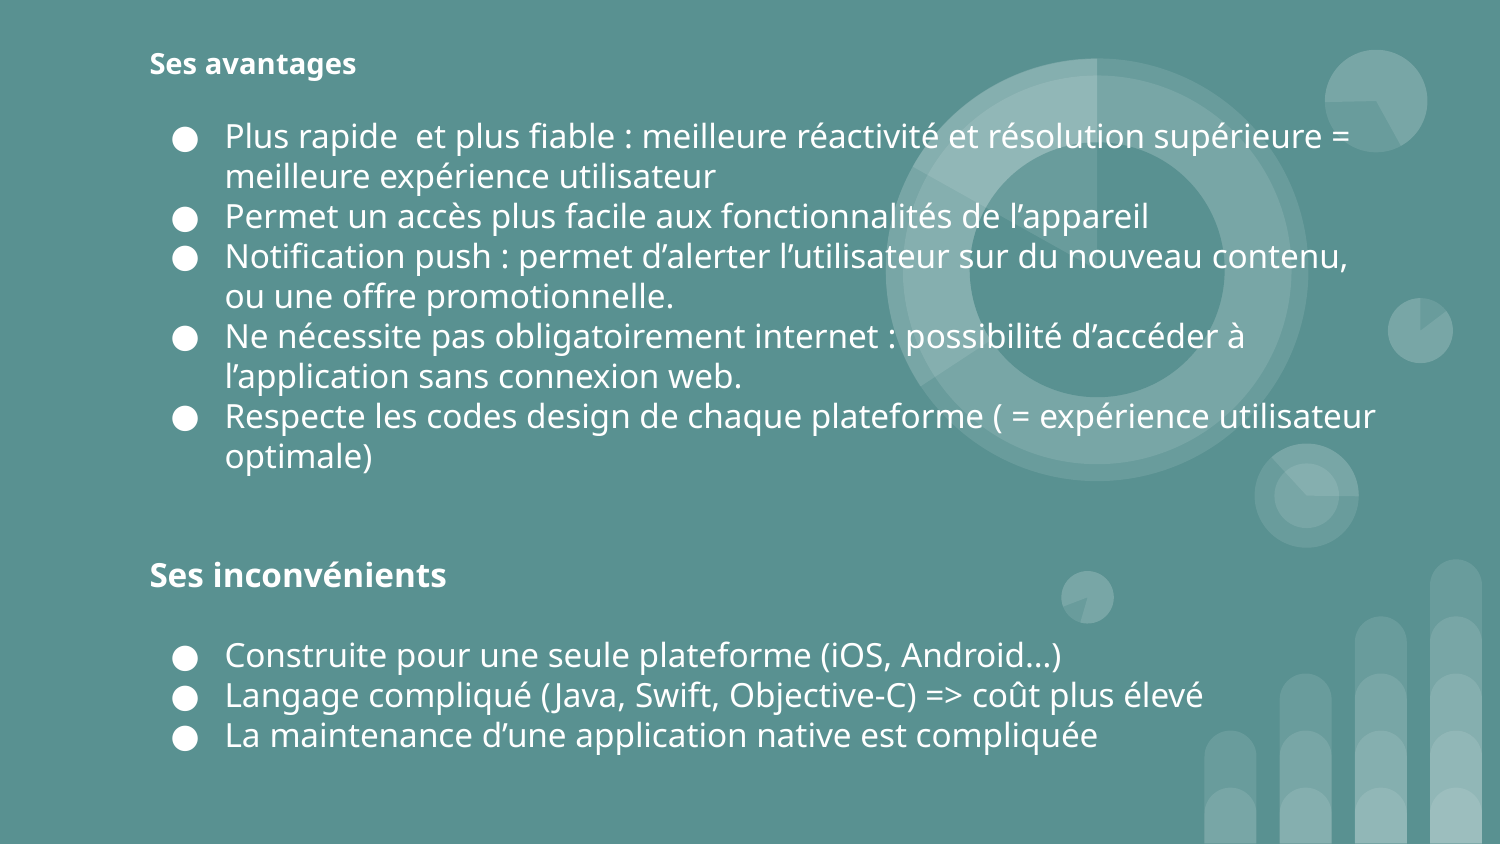

# Ses avantages
Plus rapide et plus fiable : meilleure réactivité et résolution supérieure = meilleure expérience utilisateur
Permet un accès plus facile aux fonctionnalités de l’appareil
Notification push : permet d’alerter l’utilisateur sur du nouveau contenu, ou une offre promotionnelle.
Ne nécessite pas obligatoirement internet : possibilité d’accéder à l’application sans connexion web.
Respecte les codes design de chaque plateforme ( = expérience utilisateur optimale)
Ses inconvénients
Construite pour une seule plateforme (iOS, Android…)
Langage compliqué (Java, Swift, Objective-C) => coût plus élevé
La maintenance d’une application native est compliquée